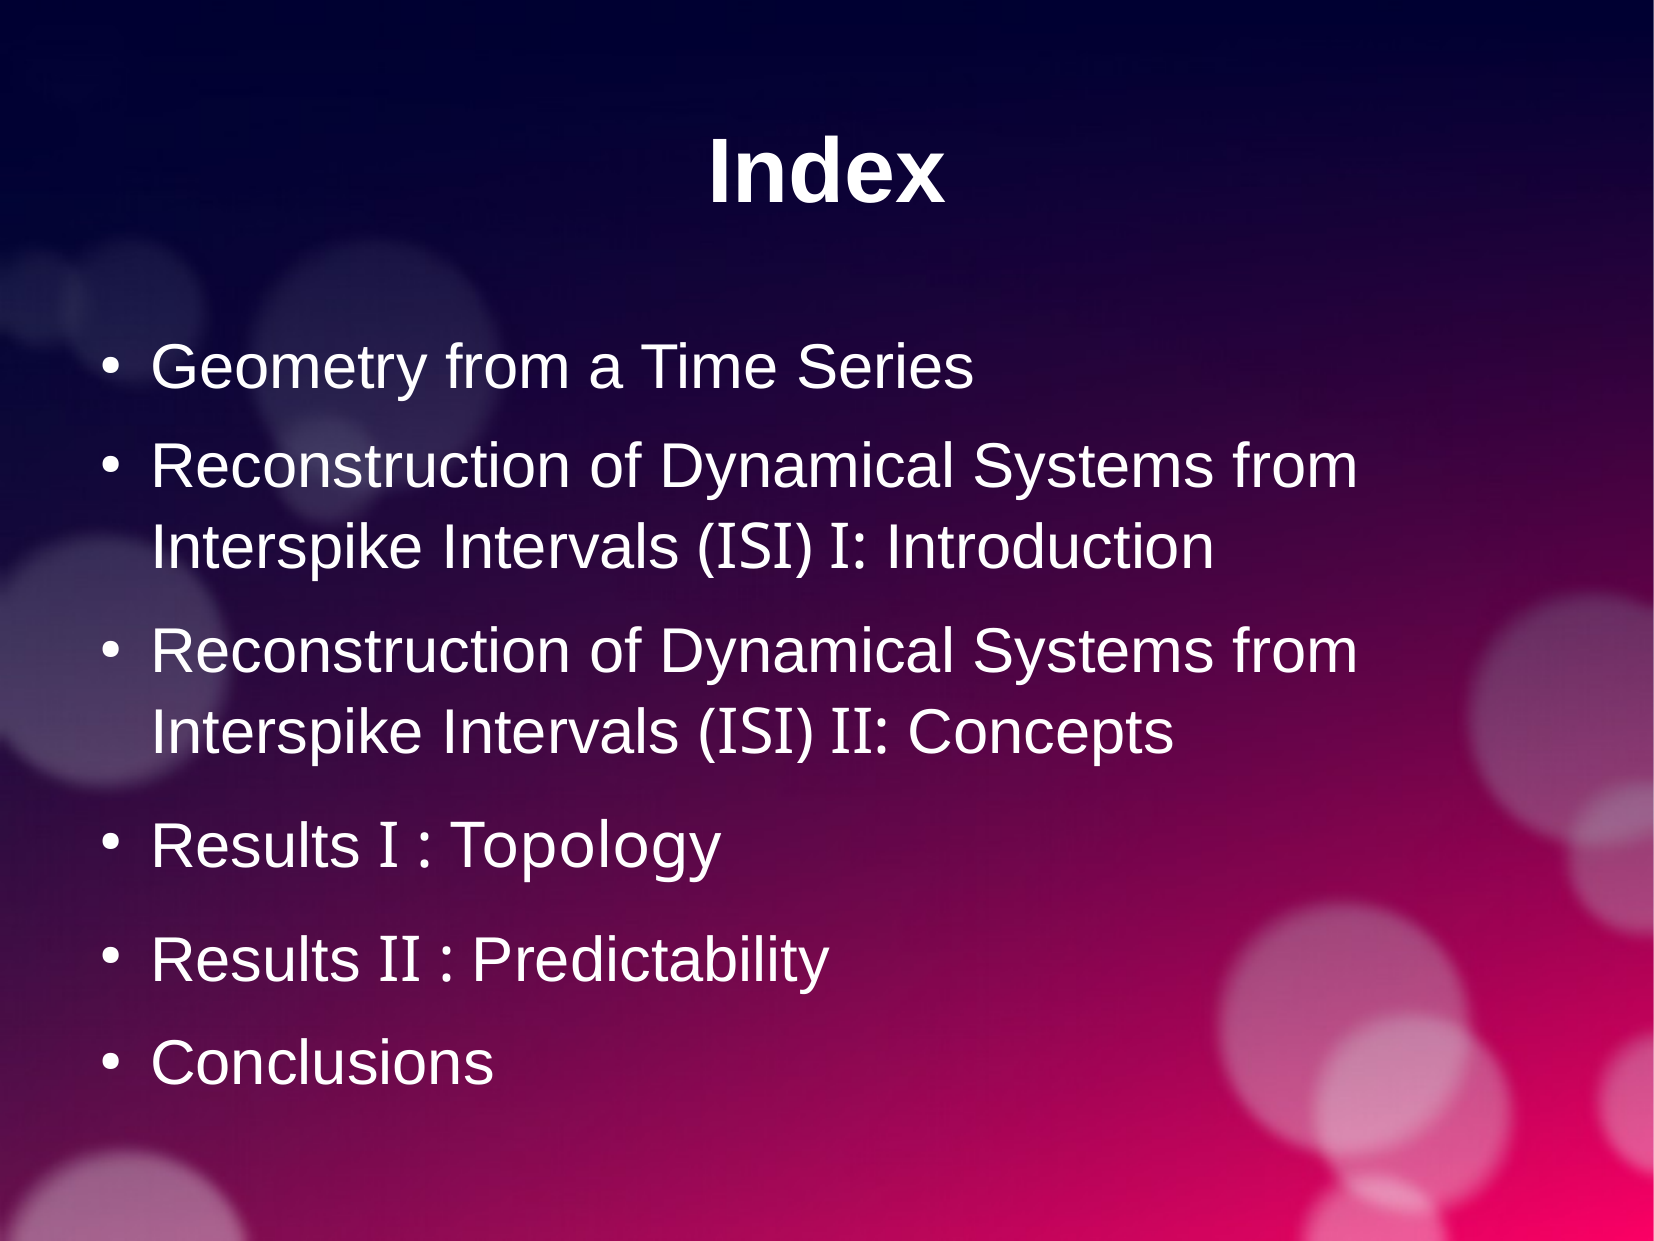

# Index
Geometry from a Time Series
Reconstruction of Dynamical Systems from Interspike Intervals (ISI) I: Introduction
Reconstruction of Dynamical Systems from Interspike Intervals (ISI) II: Concepts
Results I : Topology
Results II : Predictability
Conclusions